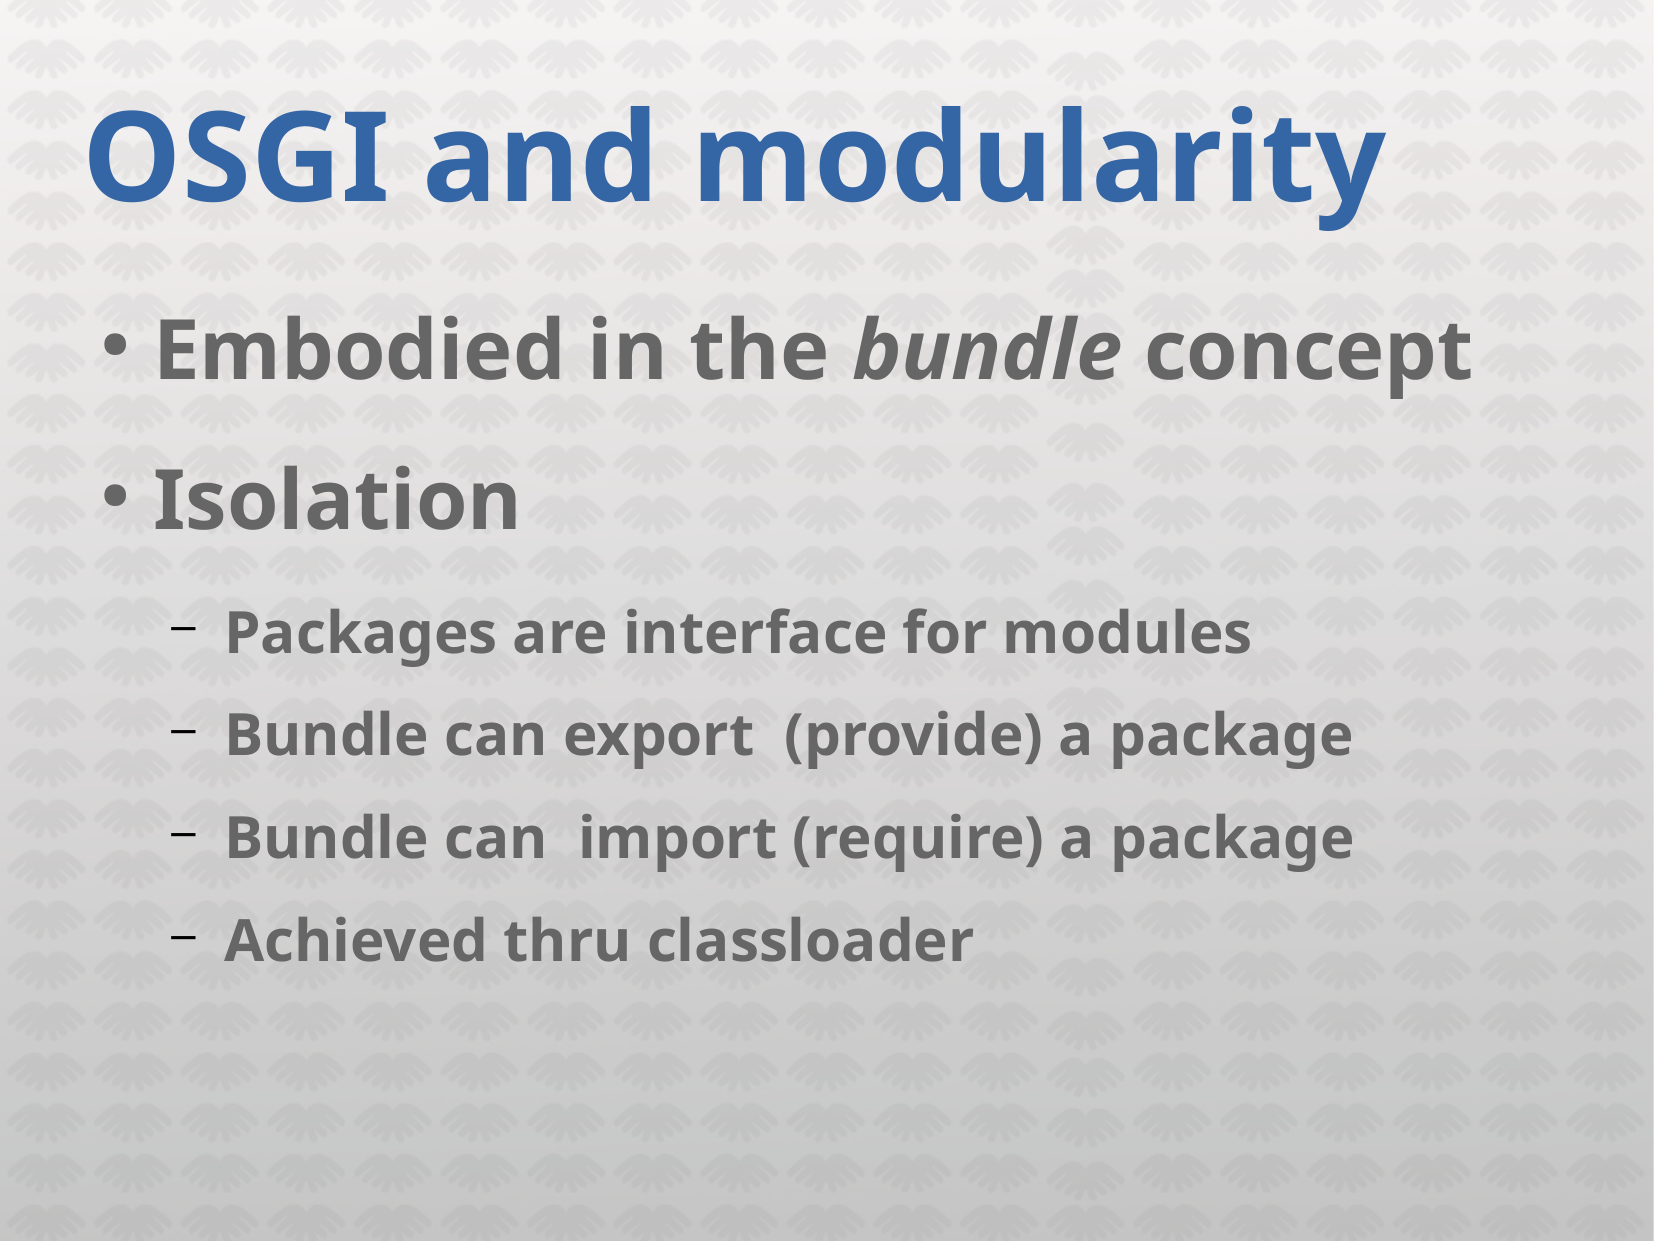

# OSGI and modularity
Embodied in the bundle concept
Isolation
Packages are interface for modules
Bundle can export (provide) a package
Bundle can import (require) a package
Achieved thru classloader